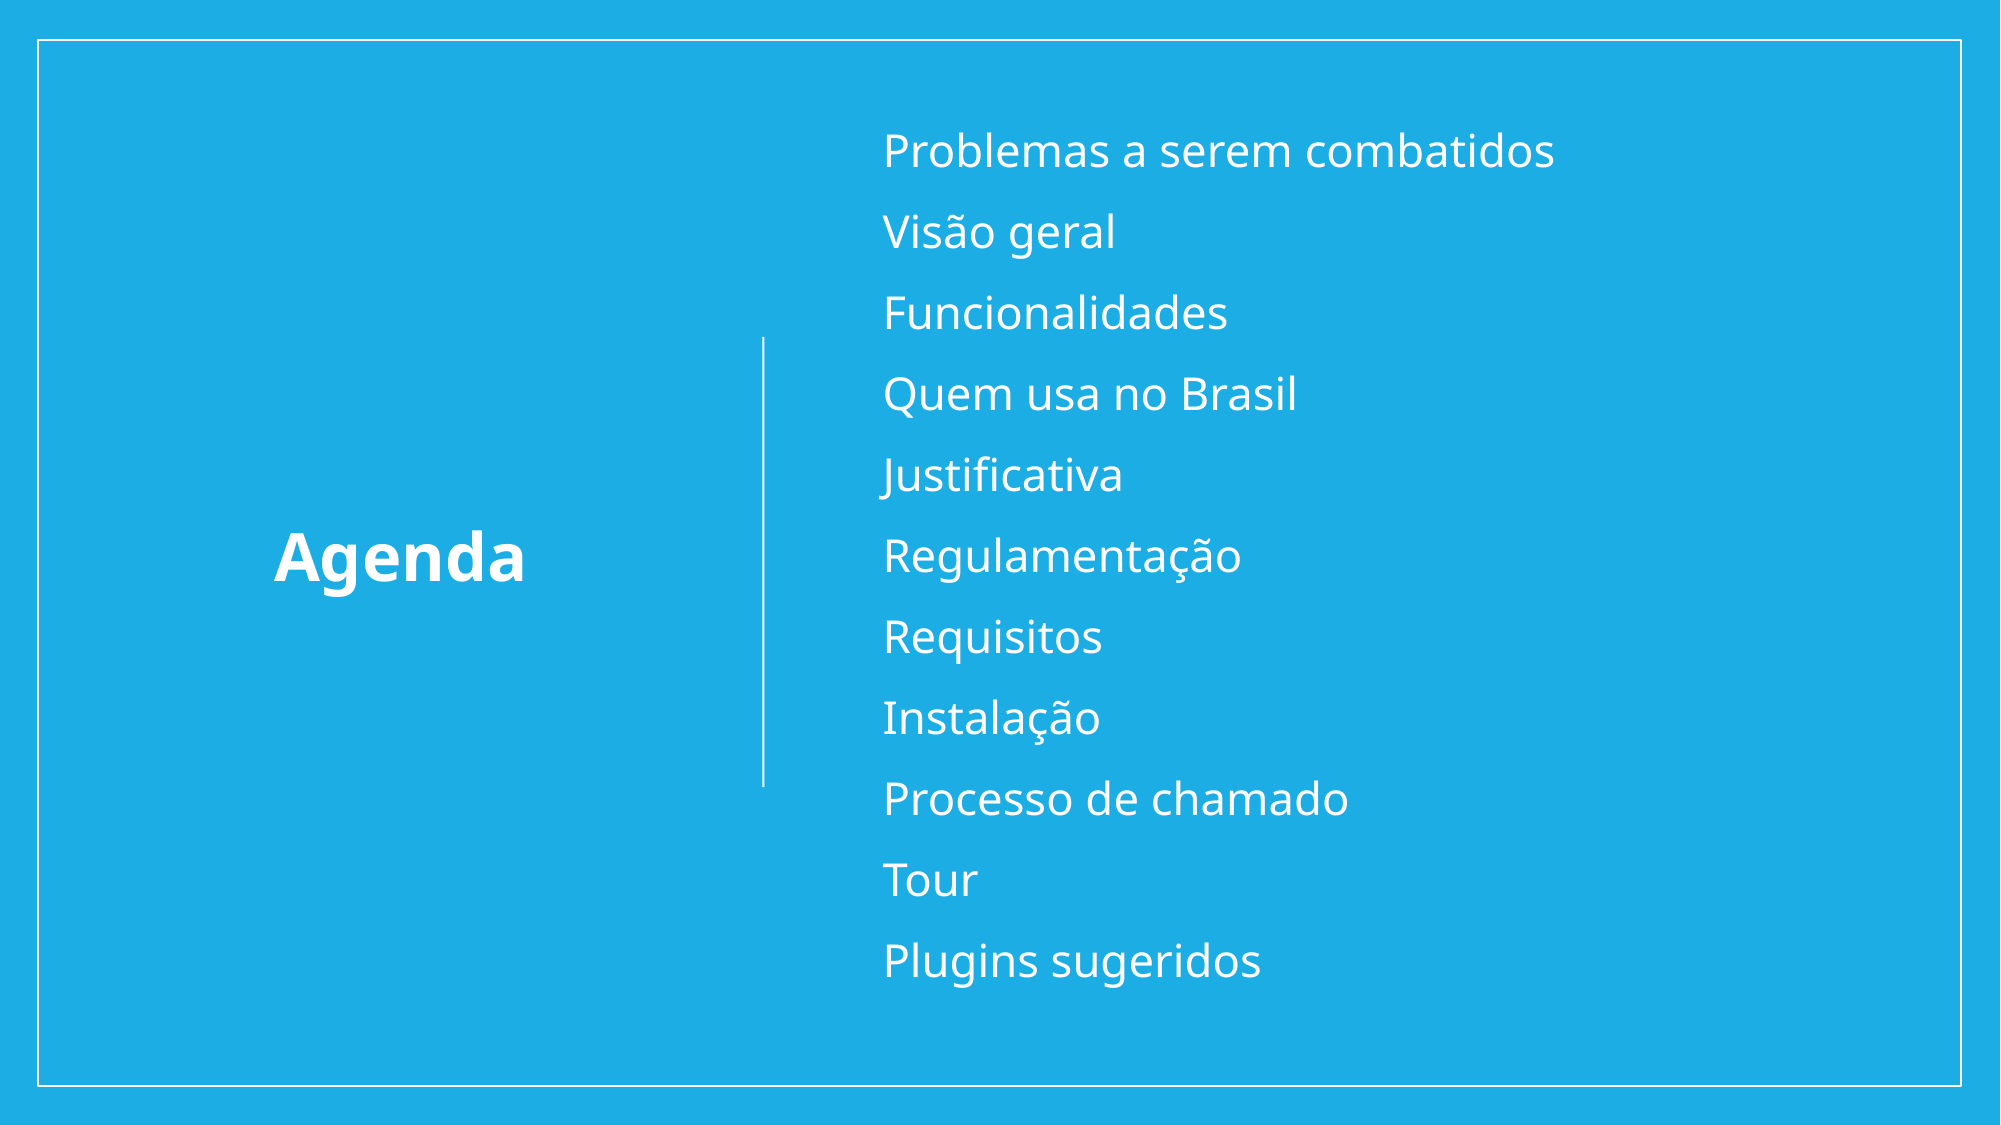

Problemas a serem combatidos
Visão geral
Funcionalidades
Quem usa no Brasil
Justificativa
Regulamentação
Requisitos
Instalação
Processo de chamado
Tour
Plugins sugeridos
Agenda